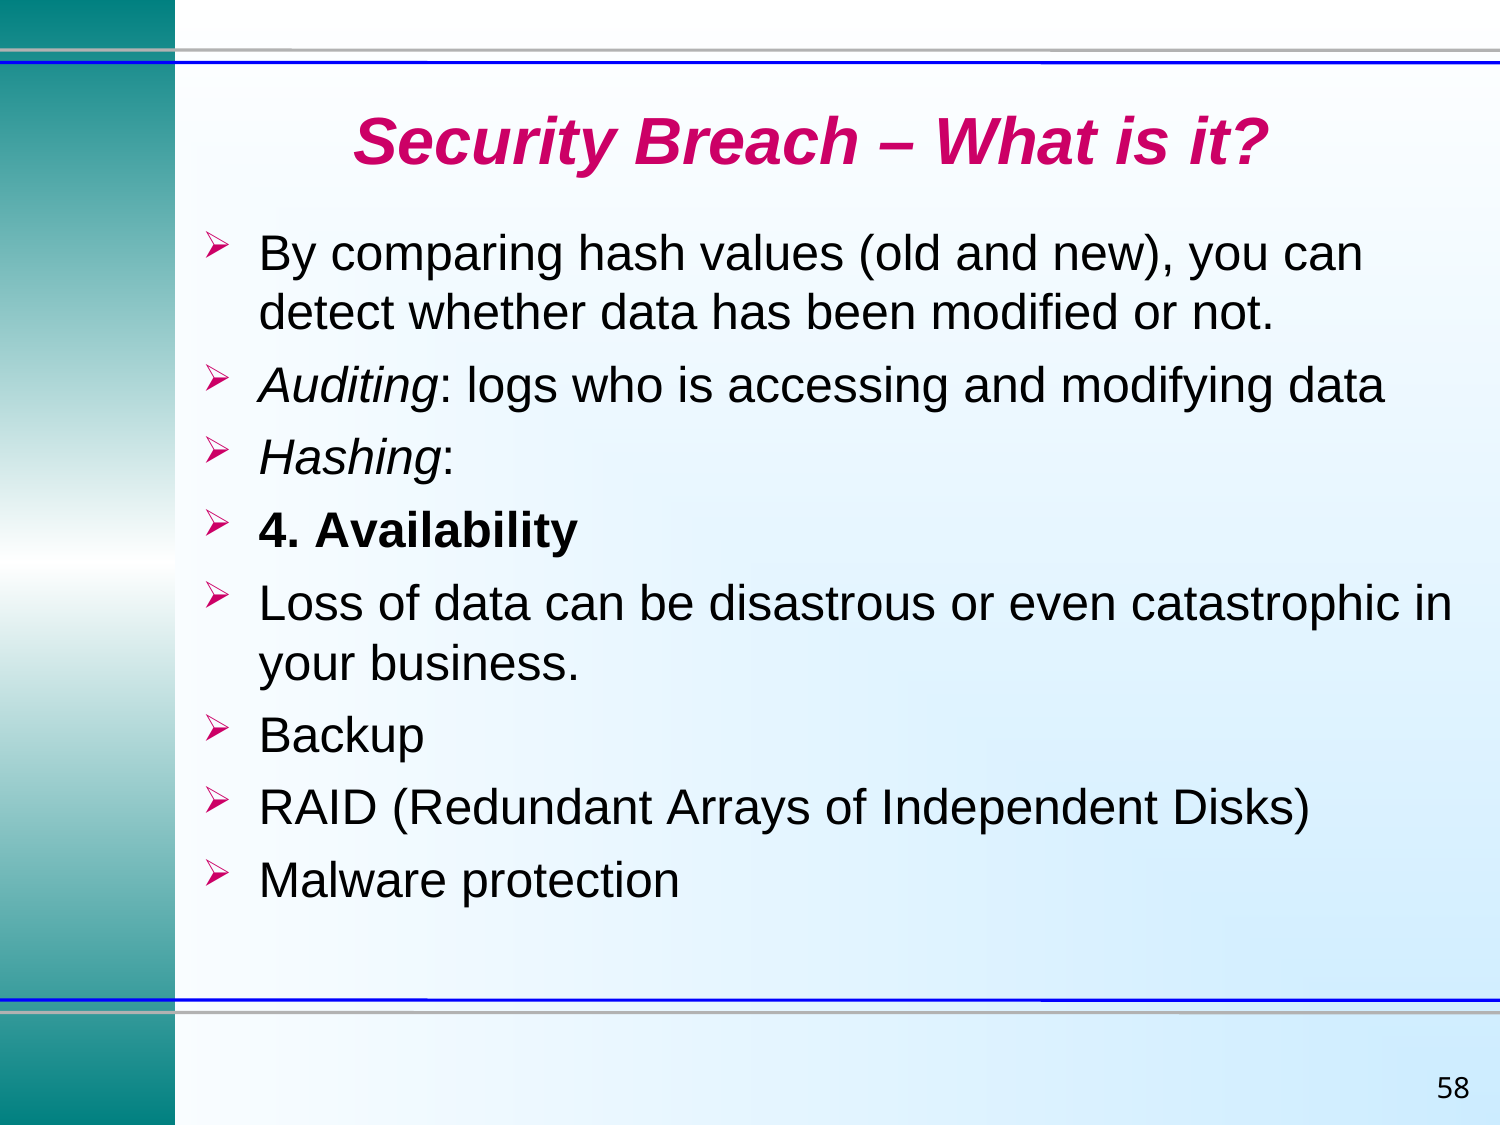

Security Breach – What is it?
By comparing hash values (old and new), you can detect whether data has been modified or not.
Auditing: logs who is accessing and modifying data
Hashing:
4. Availability
Loss of data can be disastrous or even catastrophic in your business.
Backup
RAID (Redundant Arrays of Independent Disks)
Malware protection